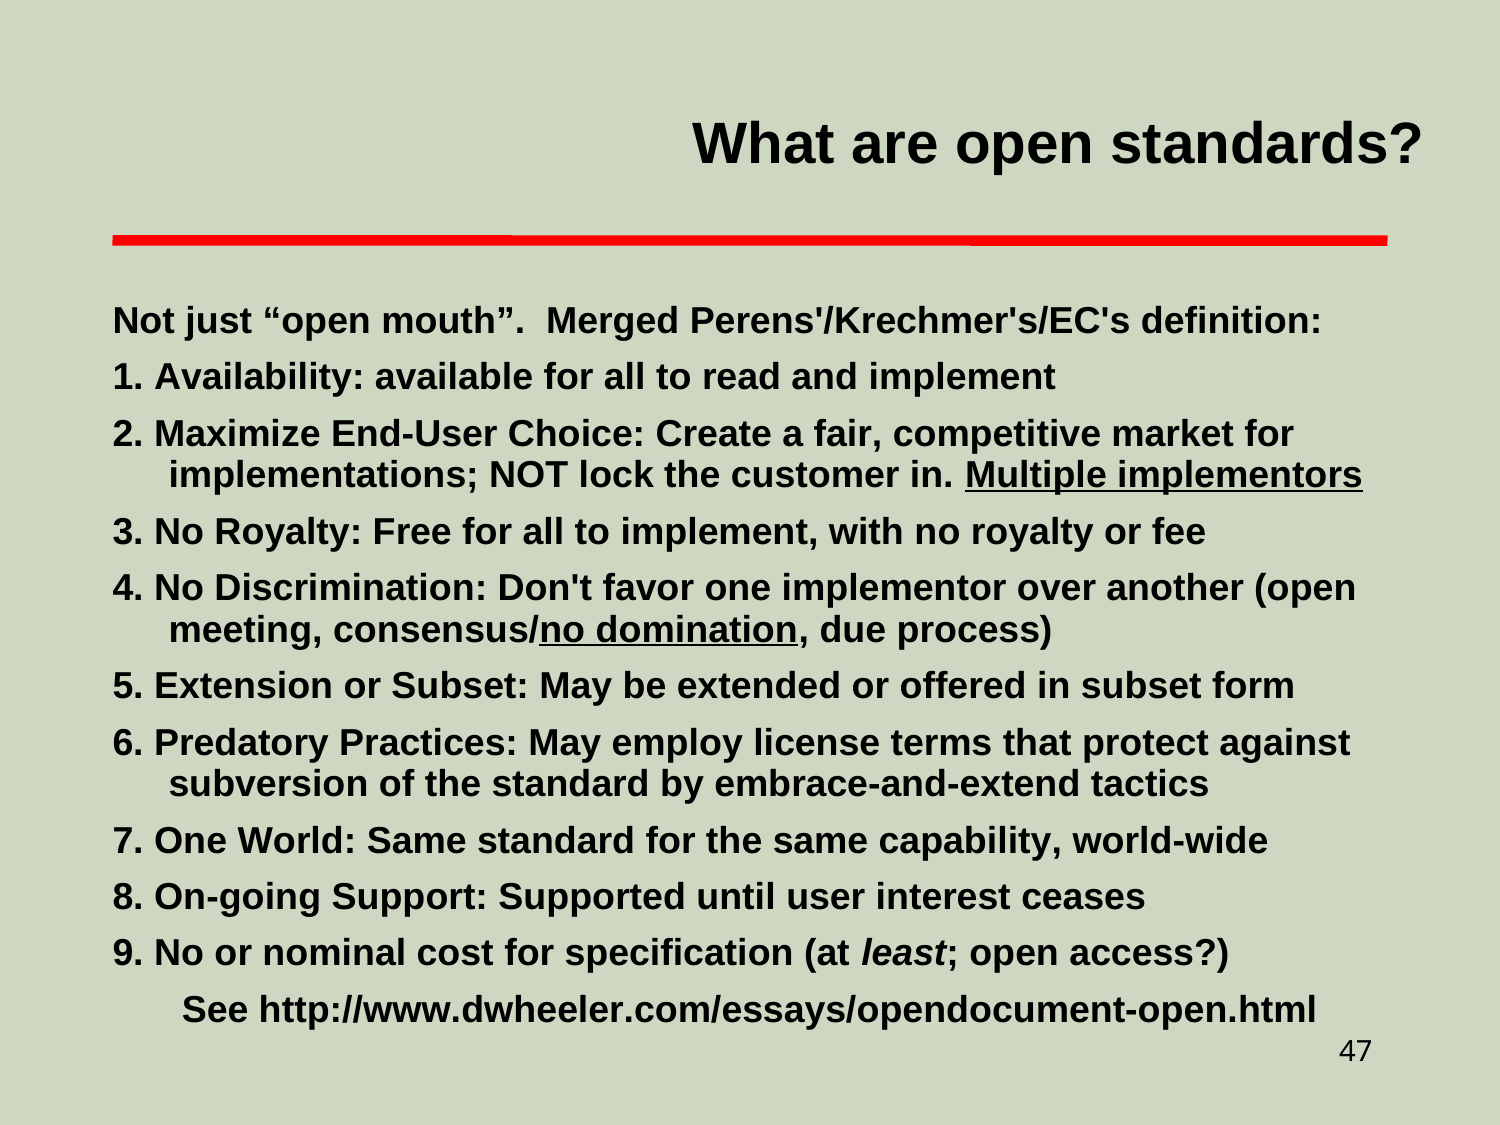

# What are open standards?
Not just “open mouth”. Merged Perens'/Krechmer's/EC's definition:
1. Availability: available for all to read and implement
2. Maximize End-User Choice: Create a fair, competitive market for implementations; NOT lock the customer in. Multiple implementors
3. No Royalty: Free for all to implement, with no royalty or fee
4. No Discrimination: Don't favor one implementor over another (open meeting, consensus/no domination, due process)
5. Extension or Subset: May be extended or offered in subset form
6. Predatory Practices: May employ license terms that protect against subversion of the standard by embrace-and-extend tactics
7. One World: Same standard for the same capability, world-wide
8. On-going Support: Supported until user interest ceases
9. No or nominal cost for specification (at least; open access?)
See http://www.dwheeler.com/essays/opendocument-open.html